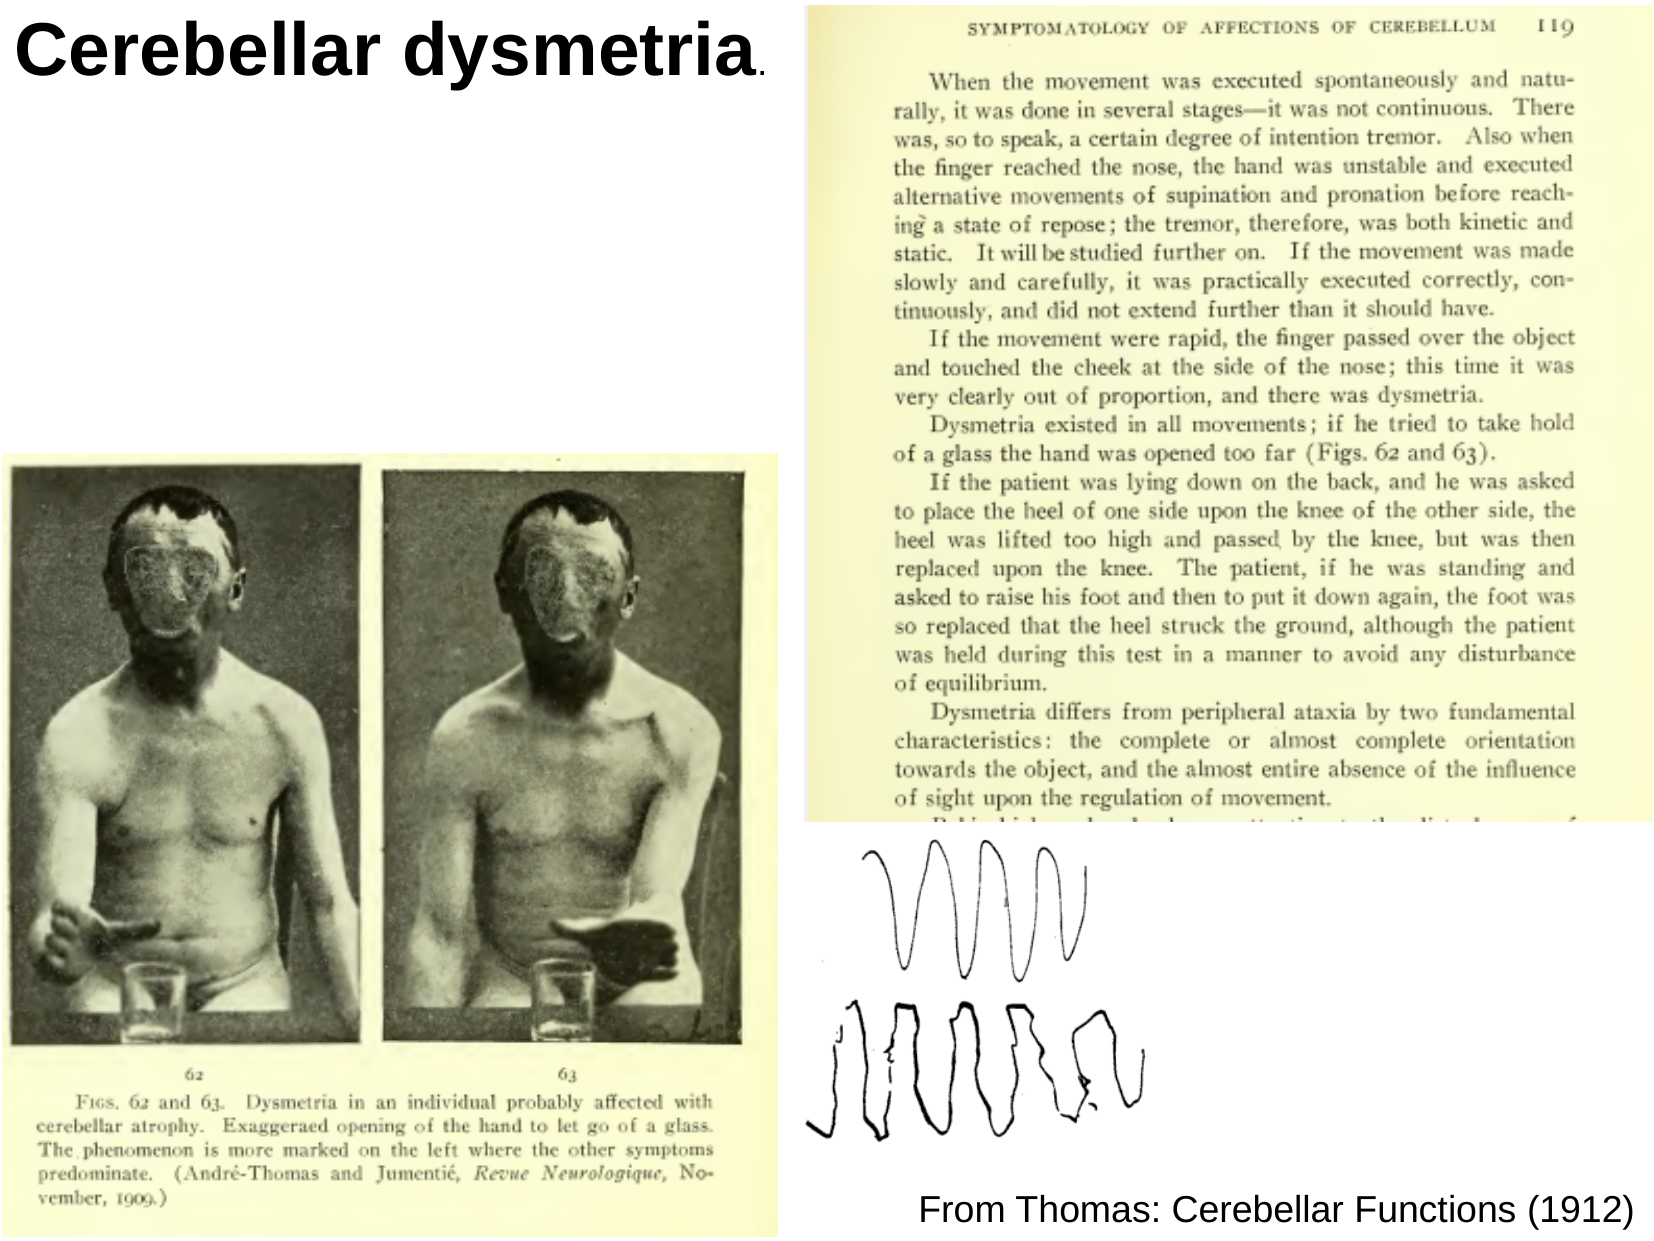

Cerebellar dysmetria.
#
From Thomas: Cerebellar Functions (1912)